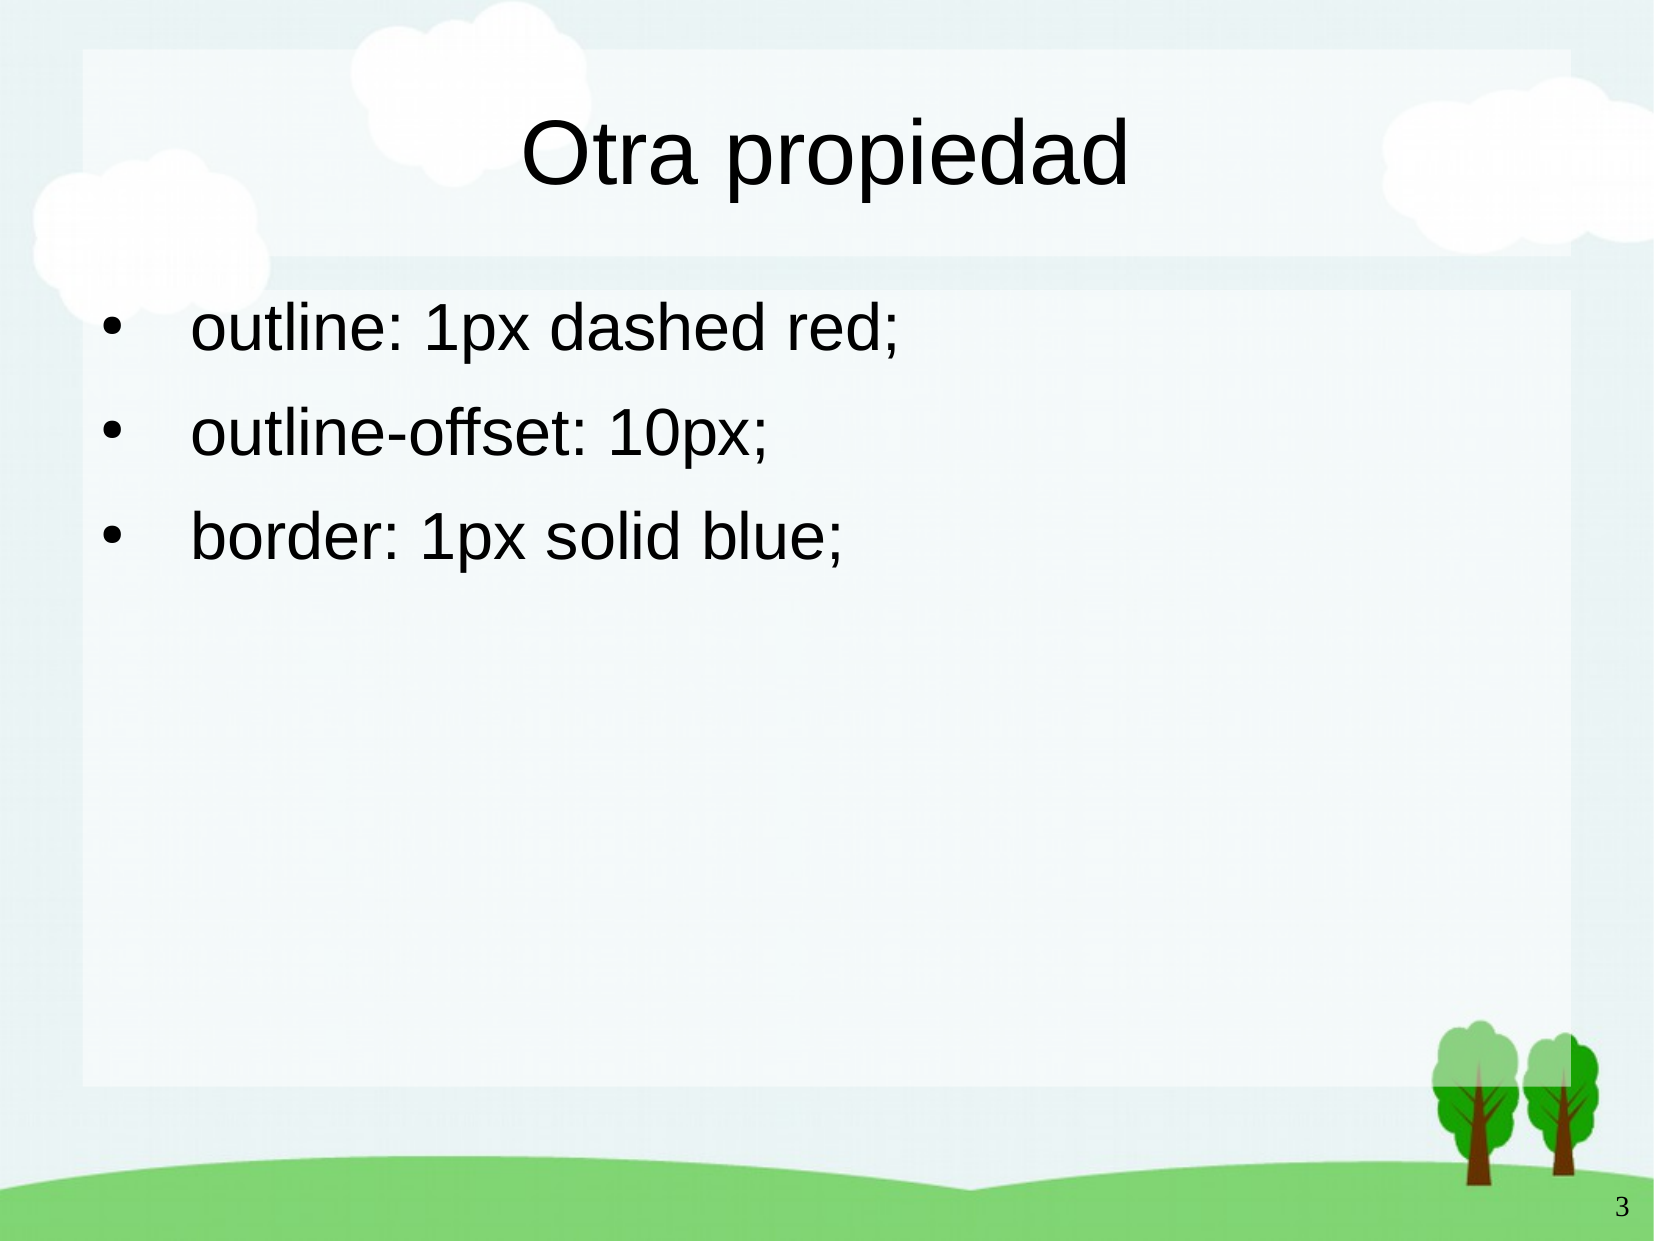

# Otra propiedad
 outline: 1px dashed red;
 outline-offset: 10px;
 border: 1px solid blue;
3